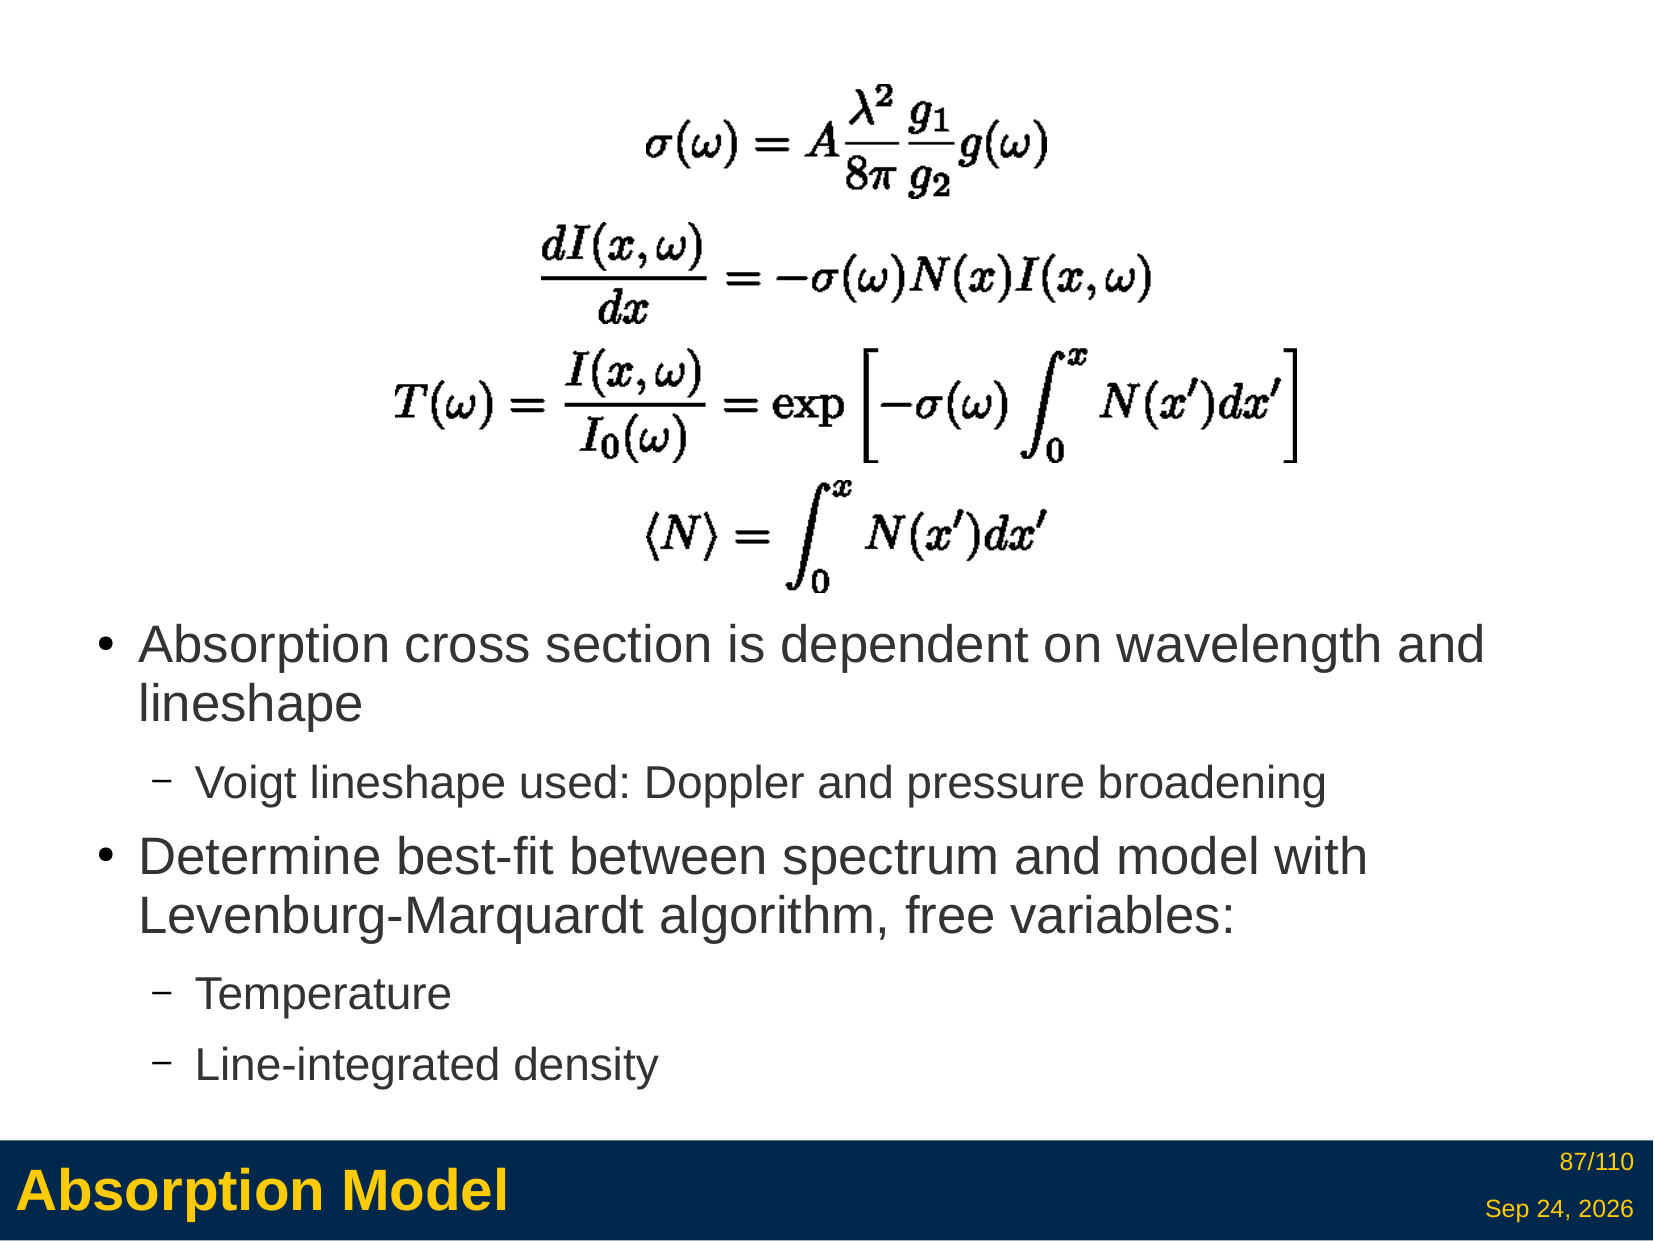

Absorption cross section is dependent on wavelength and lineshape
Voigt lineshape used: Doppler and pressure broadening
Determine best-fit between spectrum and model with Levenburg-Marquardt algorithm, free variables:
Temperature
Line-integrated density
# Absorption Model
87